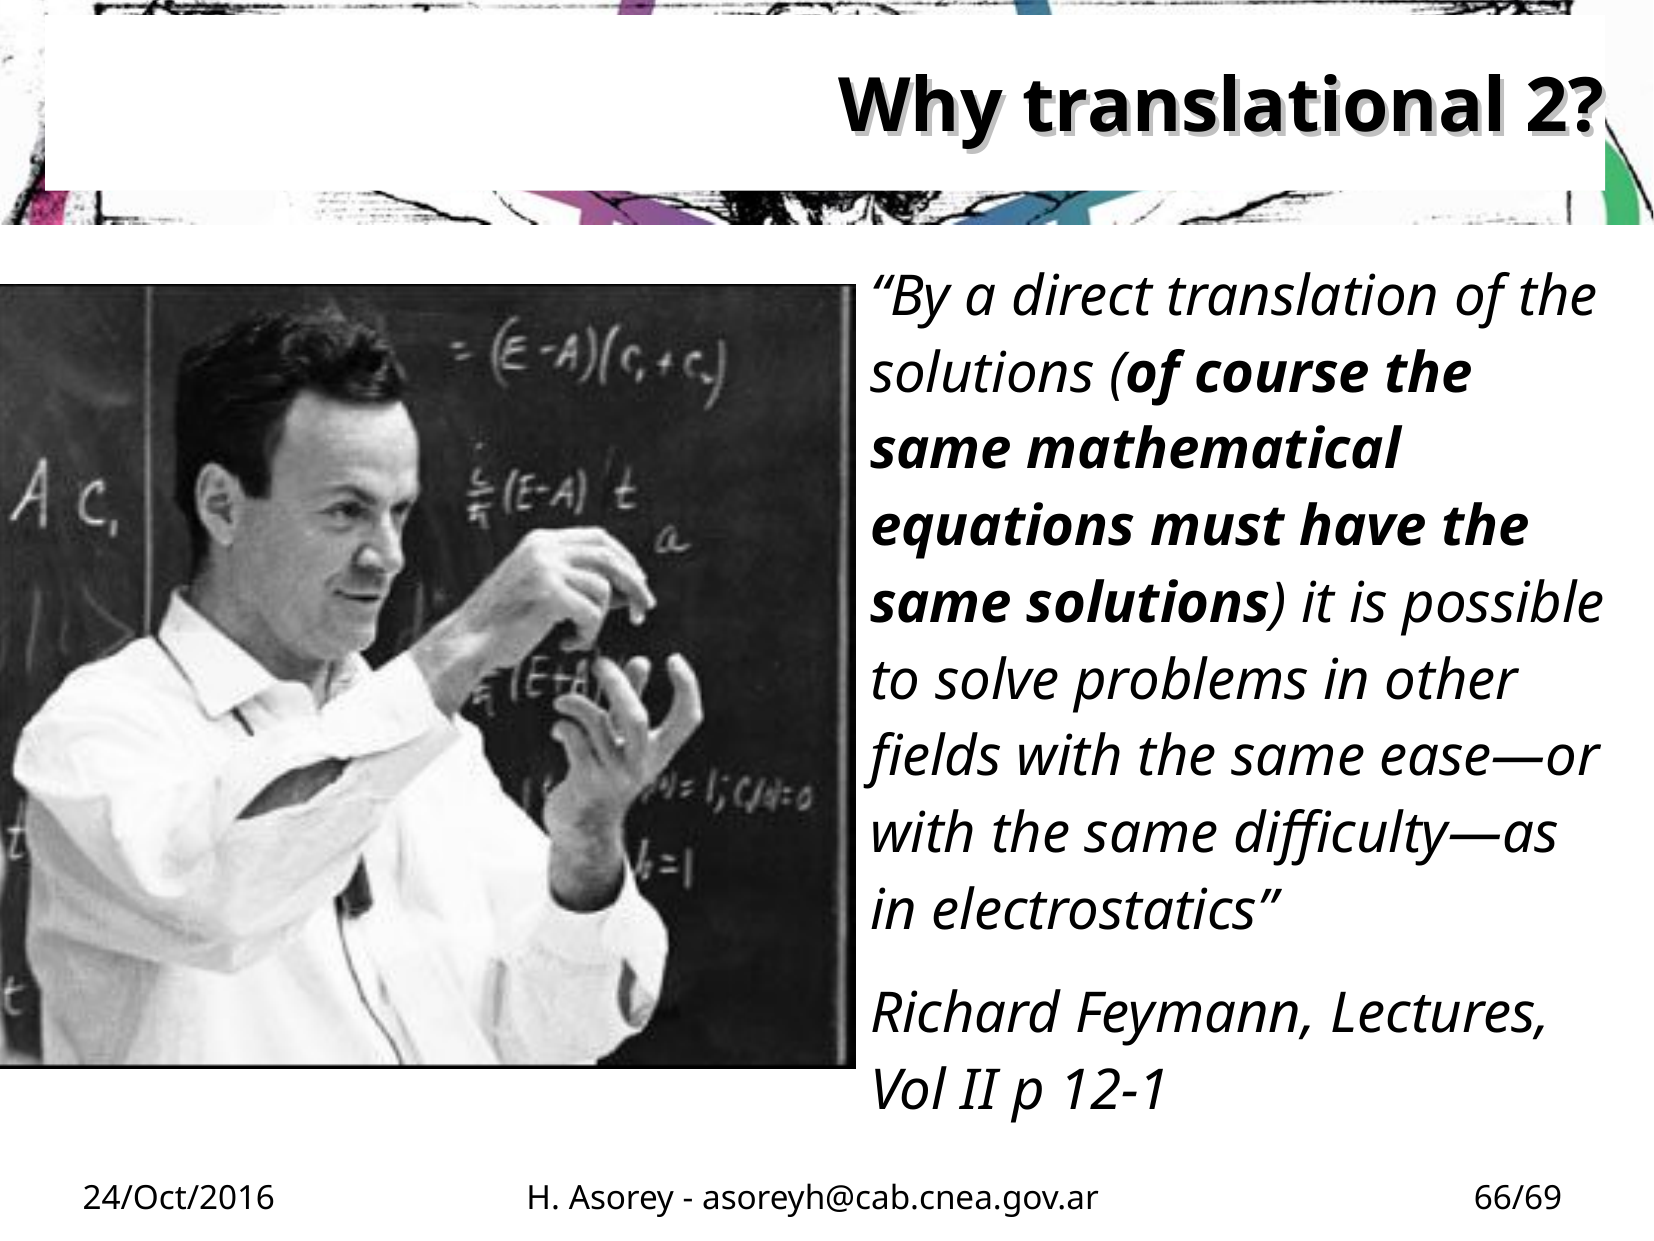

# Why translational 2?
“By a direct translation of the solutions (of course the same mathematical equations must have the same solutions) it is possible to solve problems in other fields with the same ease—or with the same difficulty—as in electrostatics”
Richard Feymann, Lectures, Vol II p 12-1
24/Oct/2016
H. Asorey - asoreyh@cab.cnea.gov.ar
66